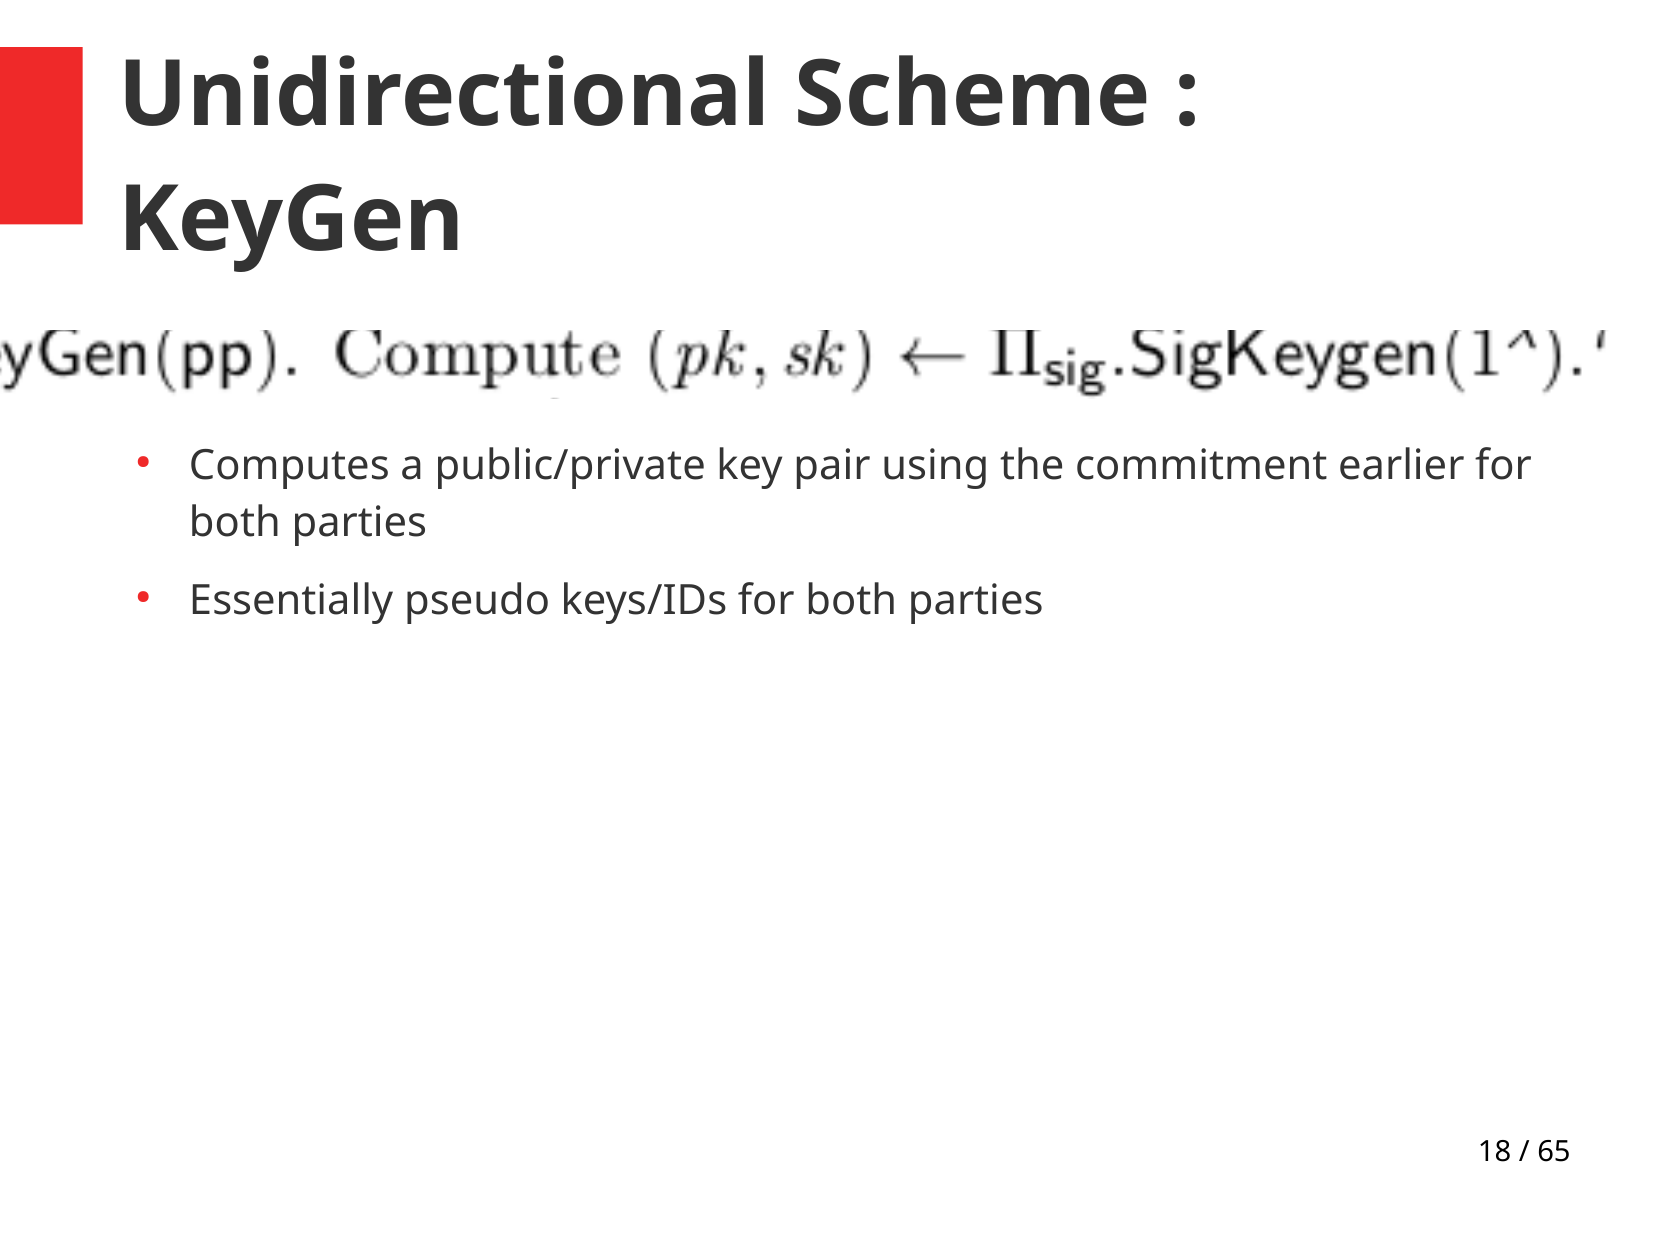

# Unidirectional Scheme : KeyGen
Computes a public/private key pair using the commitment earlier for both parties
Essentially pseudo keys/IDs for both parties
18